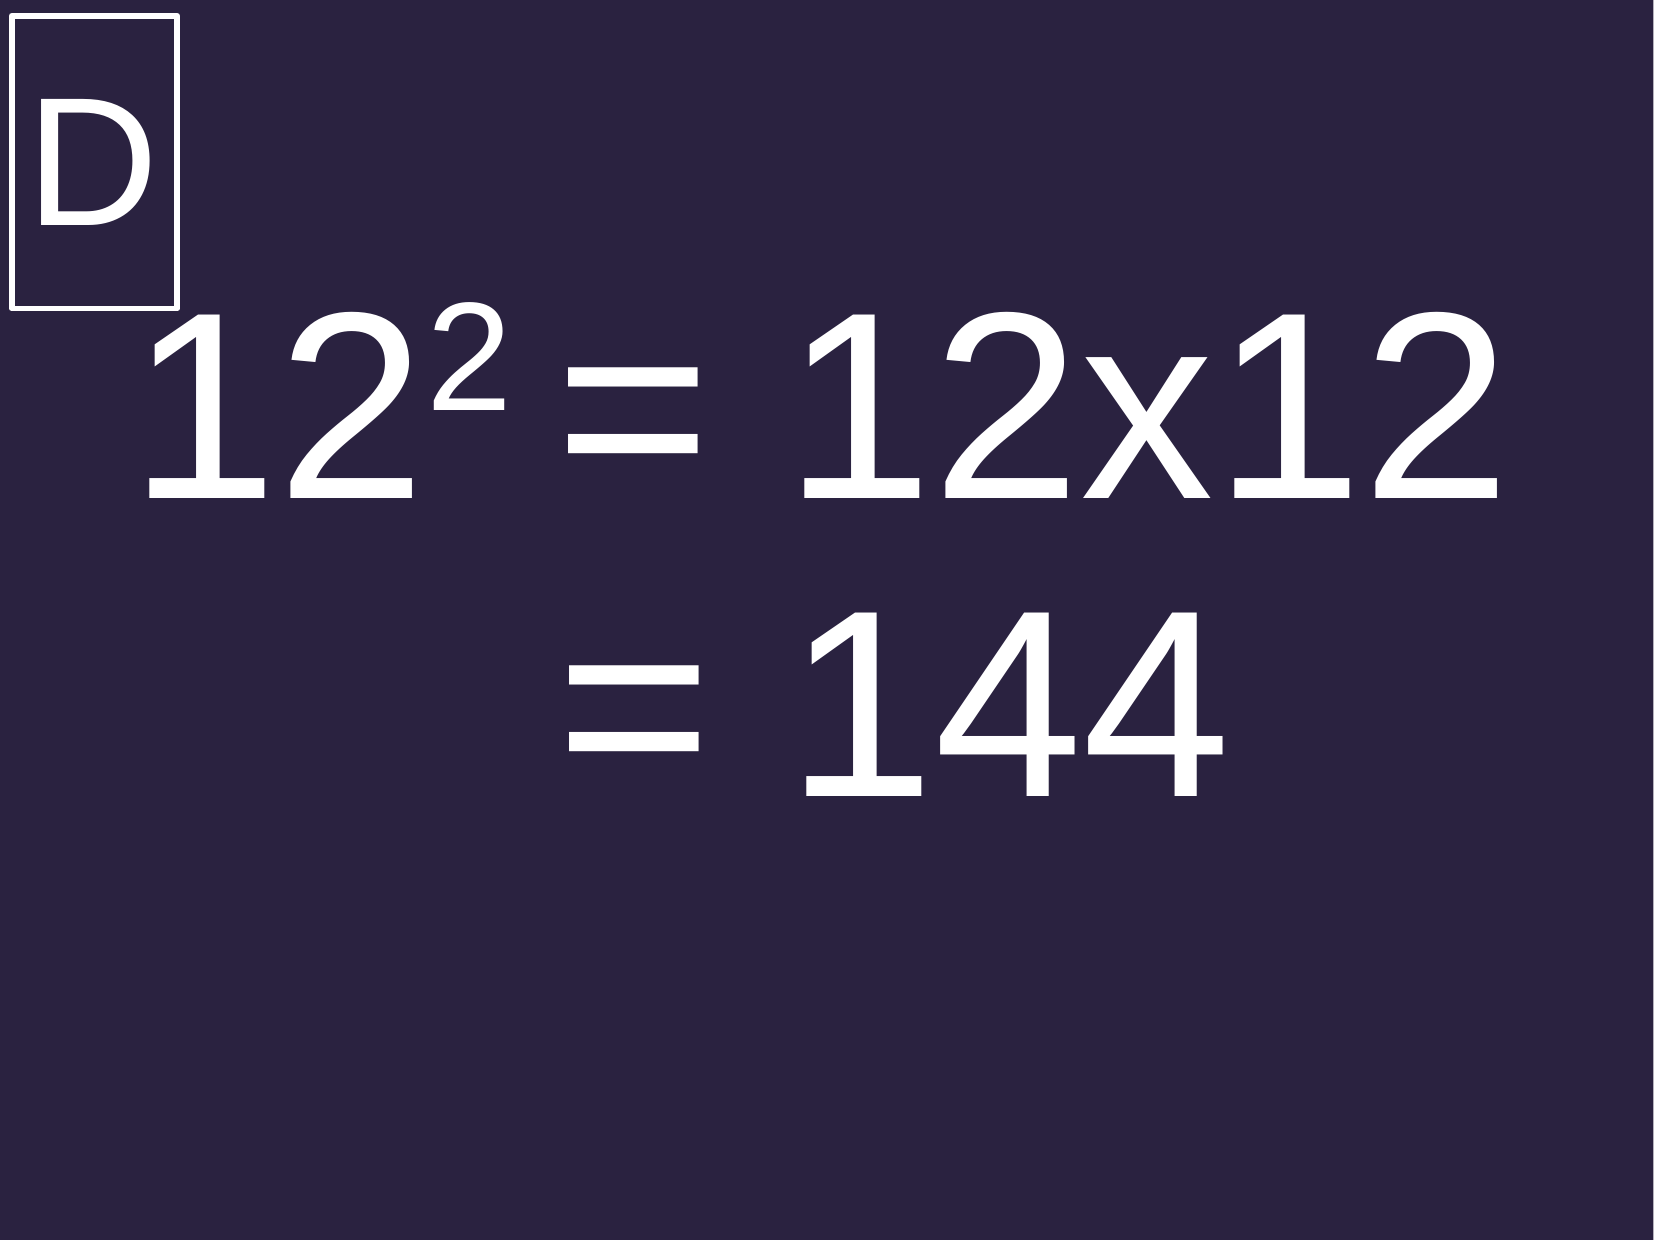

D
# 122 = 12x12 = 144